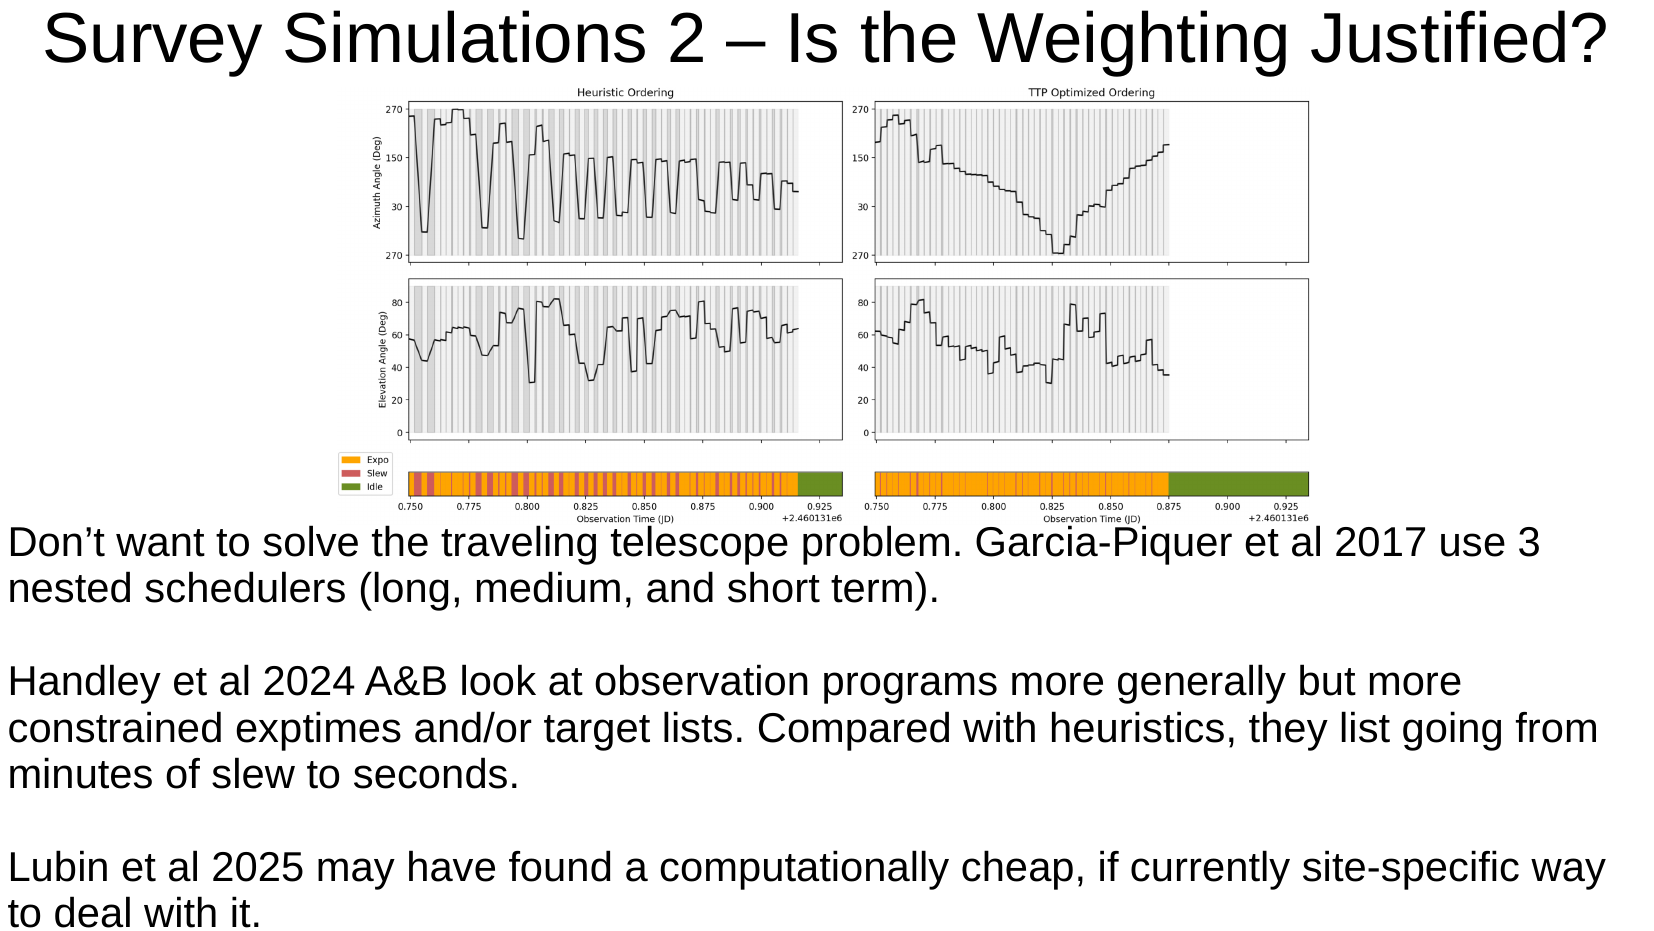

# Survey Simulations 2 – Is the Weighting Justified?
Don’t want to solve the traveling telescope problem. Garcia-Piquer et al 2017 use 3 nested schedulers (long, medium, and short term).
Handley et al 2024 A&B look at observation programs more generally but more constrained exptimes and/or target lists. Compared with heuristics, they list going from minutes of slew to seconds.
Lubin et al 2025 may have found a computationally cheap, if currently site-specific way to deal with it.